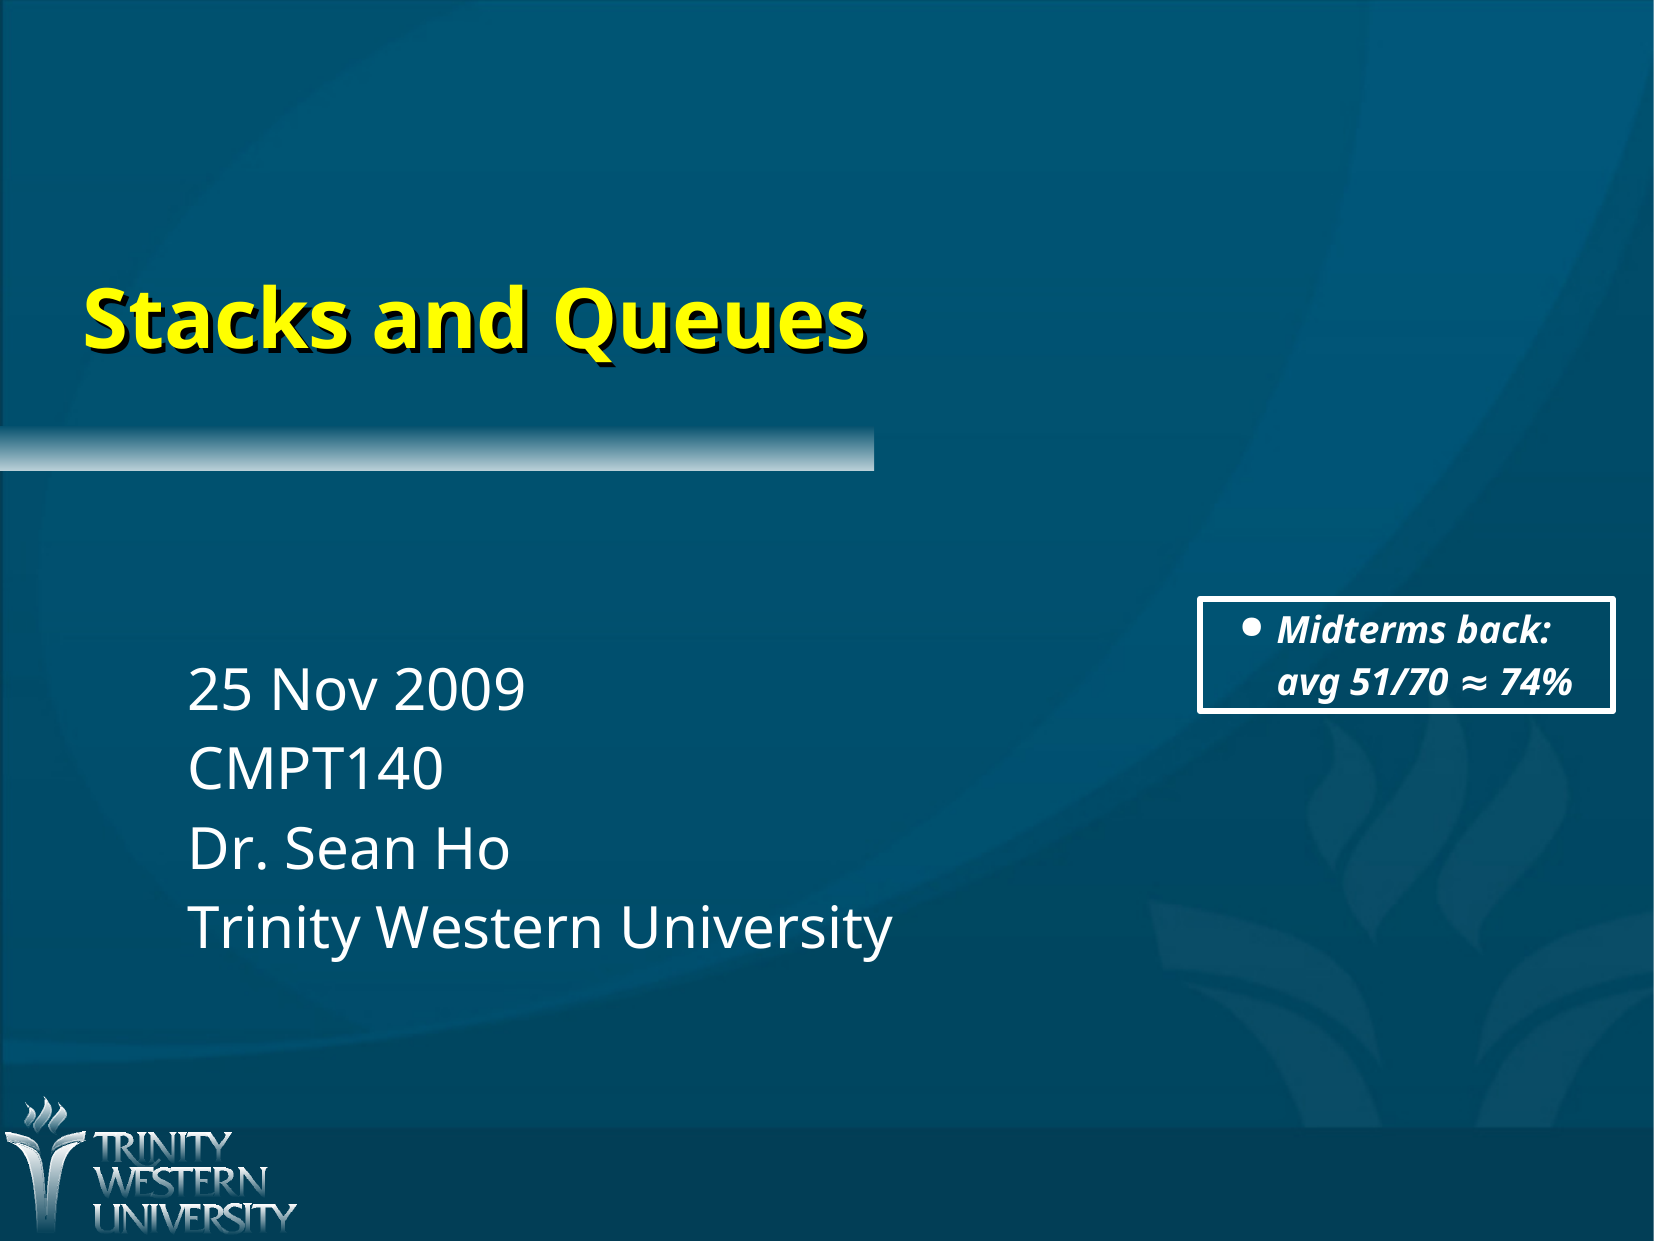

# Stacks and Queues
25 Nov 2009
CMPT140
Dr. Sean Ho
Trinity Western University
Midterms back:
avg 51/70 ≈ 74%